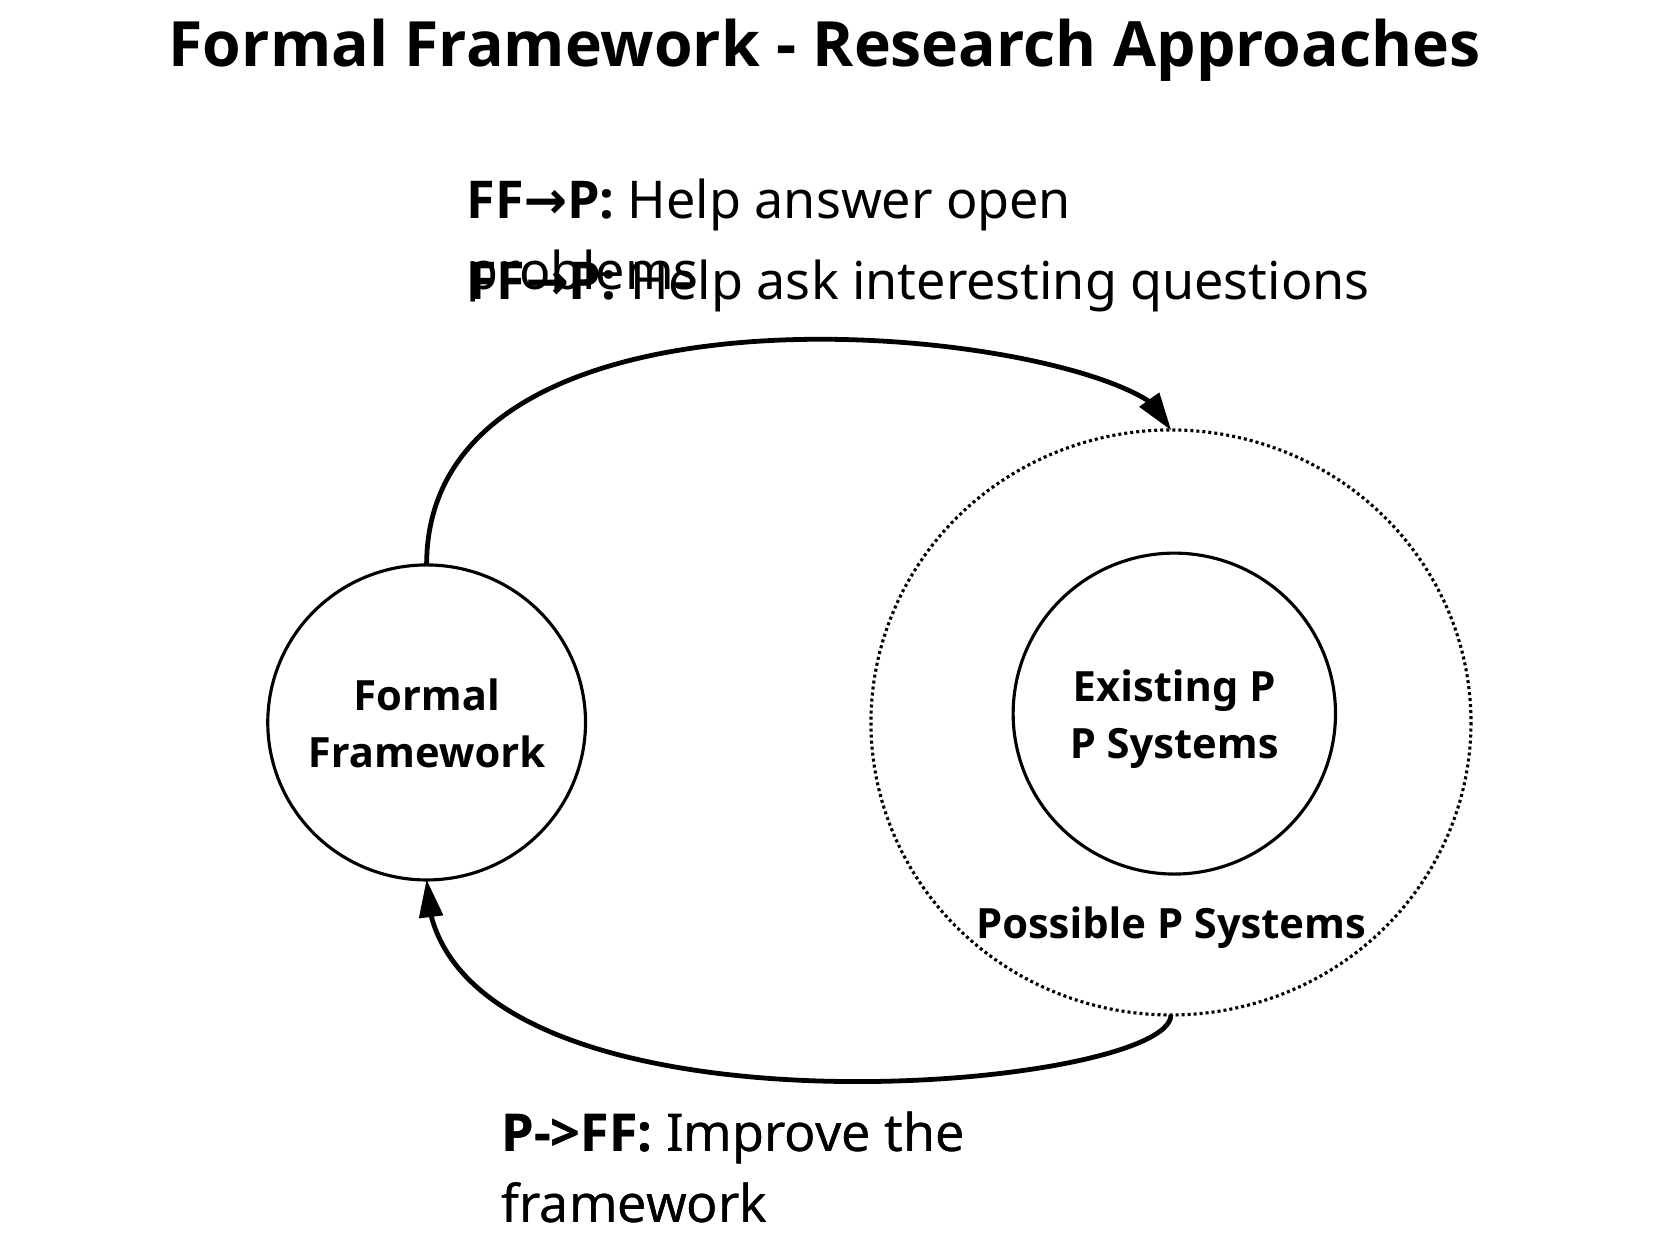

# Formal Framework - Research Approaches
FF→P: Help answer open problems
FF→P: Help ask interesting questions
Possible P Systems
Existing P
P Systems
Formal
Framework
P->FF: Improve the framework
P->FF: Improve the framework